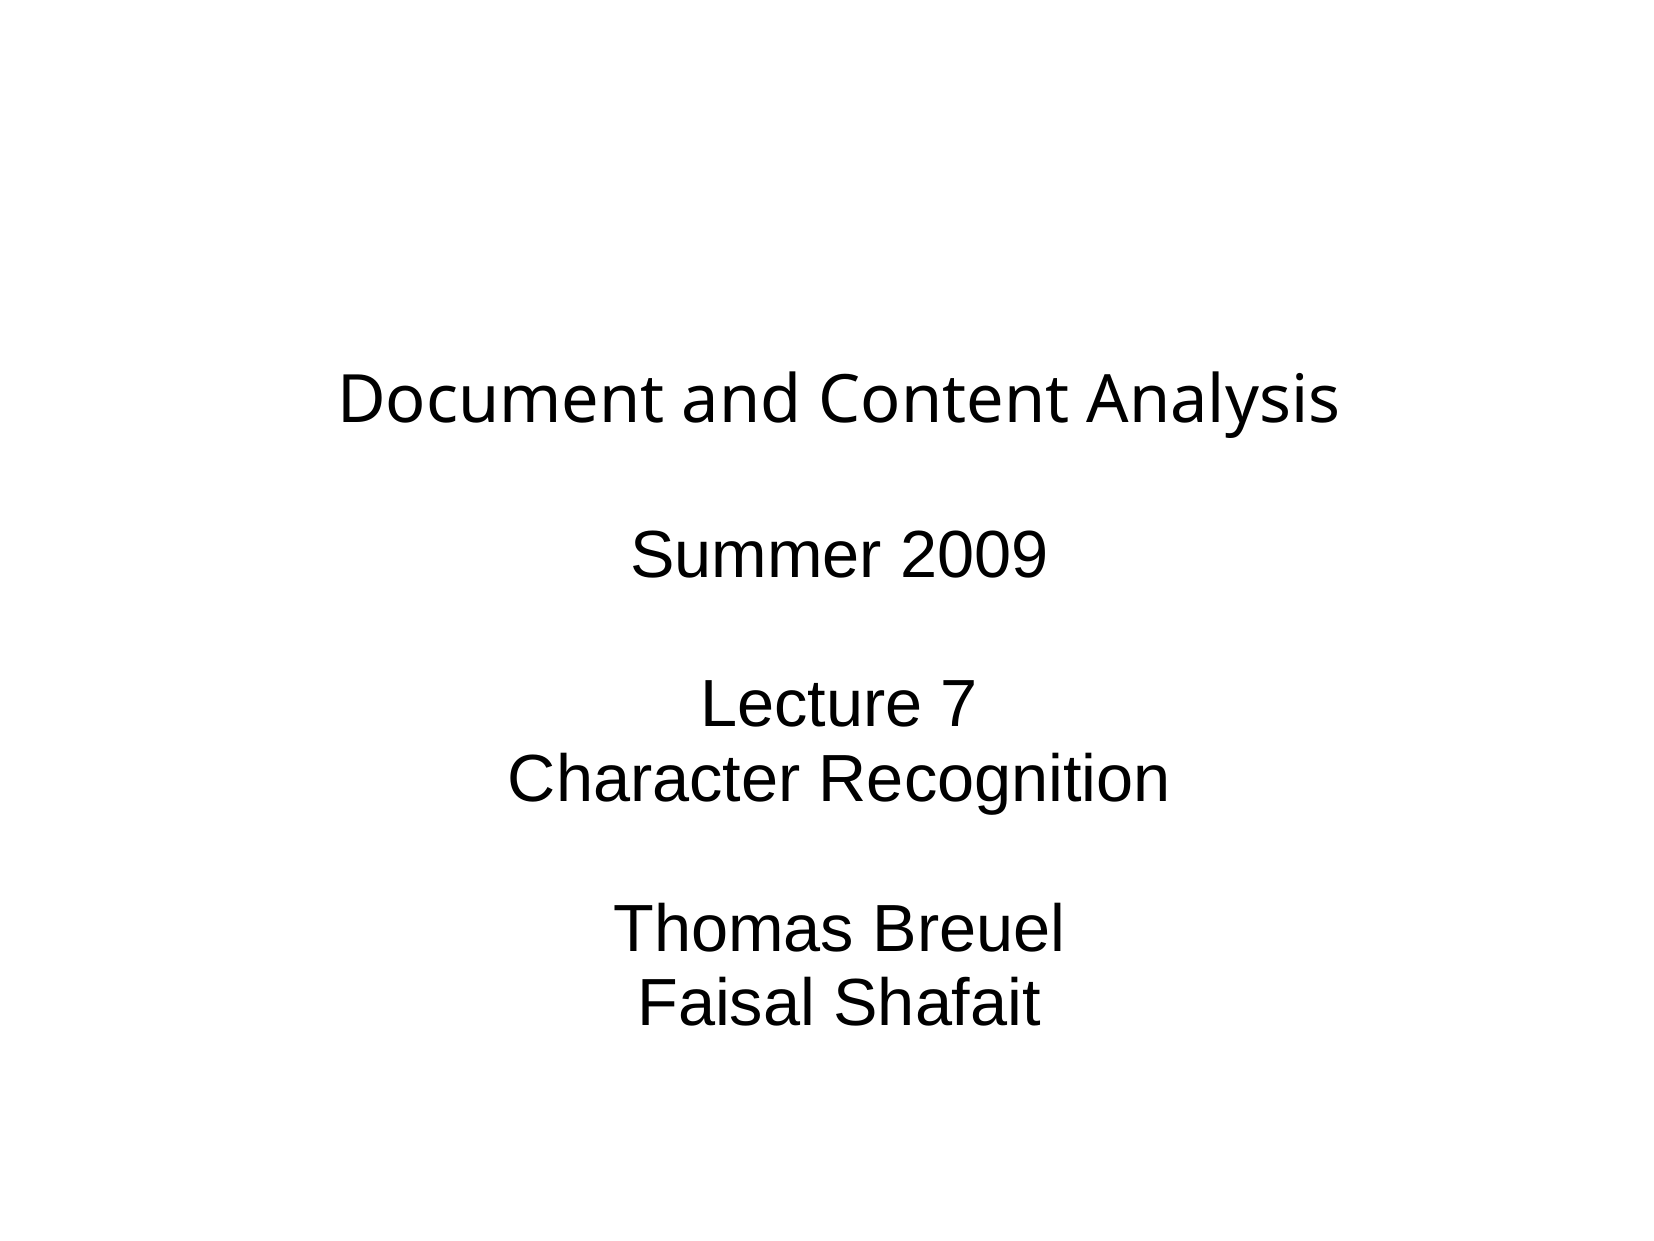

#
Document and Content Analysis
Summer 2009
Lecture 7
Character Recognition
Thomas Breuel
Faisal Shafait